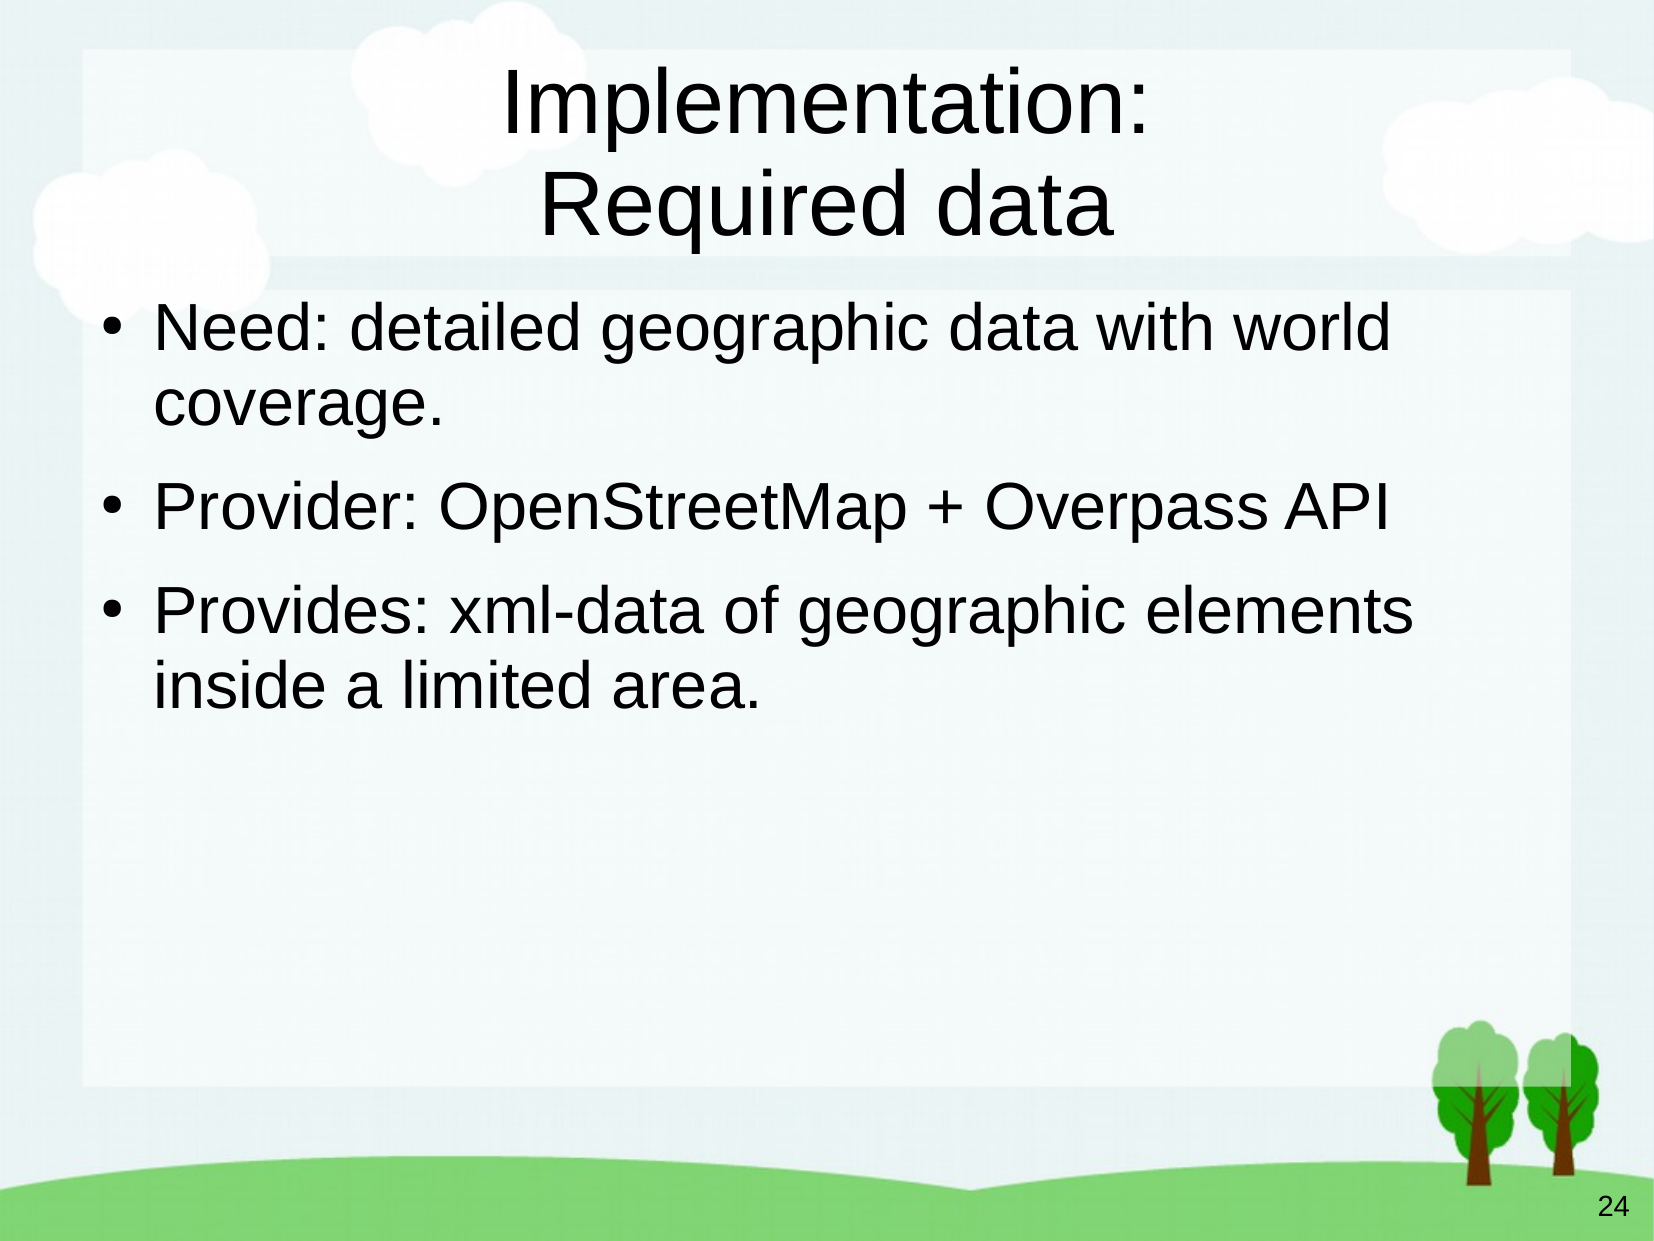

# Implementation: Required data
Need: detailed geographic data with world coverage.
Provider: OpenStreetMap + Overpass API
Provides: xml-data of geographic elements inside a limited area.
24